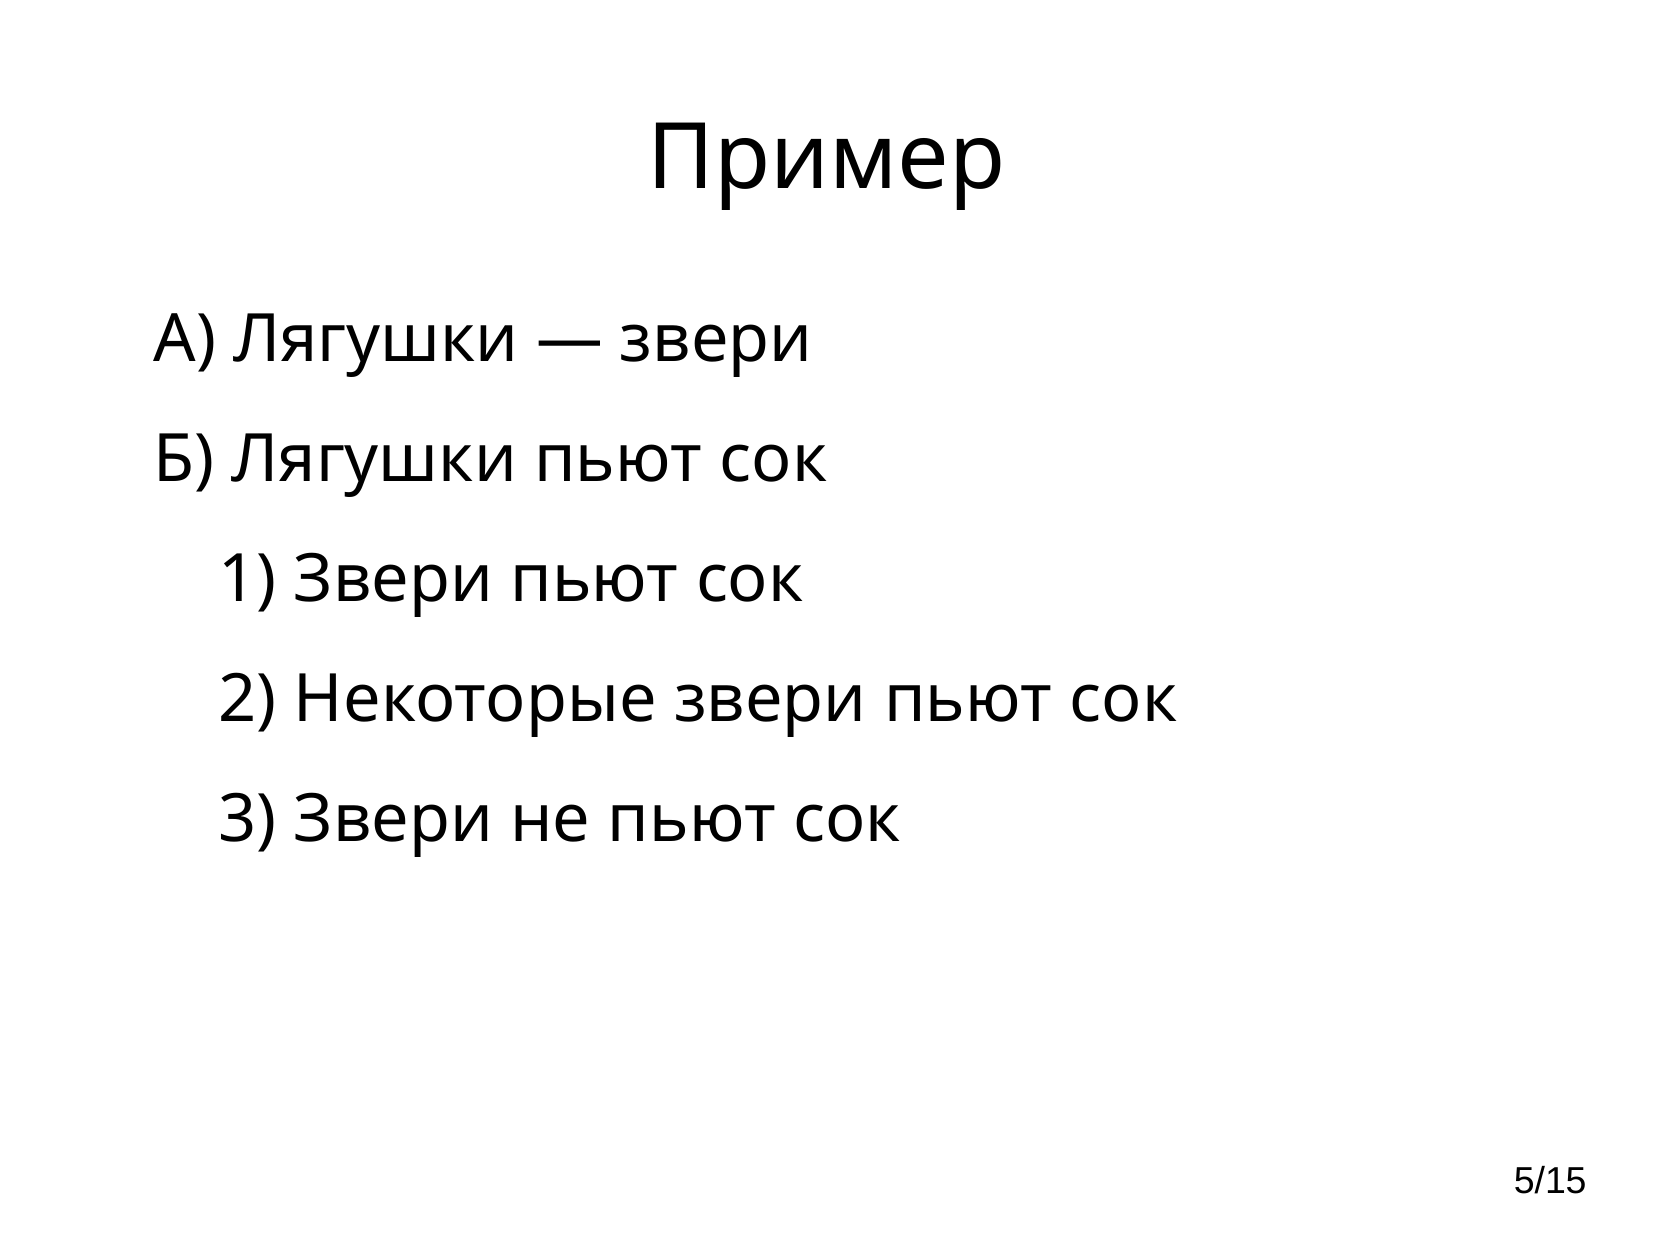

# Пример
А) Лягушки — звери
Б) Лягушки пьют сок
 Звери пьют сок
 Некоторые звери пьют сок
 Звери не пьют сок
5/15